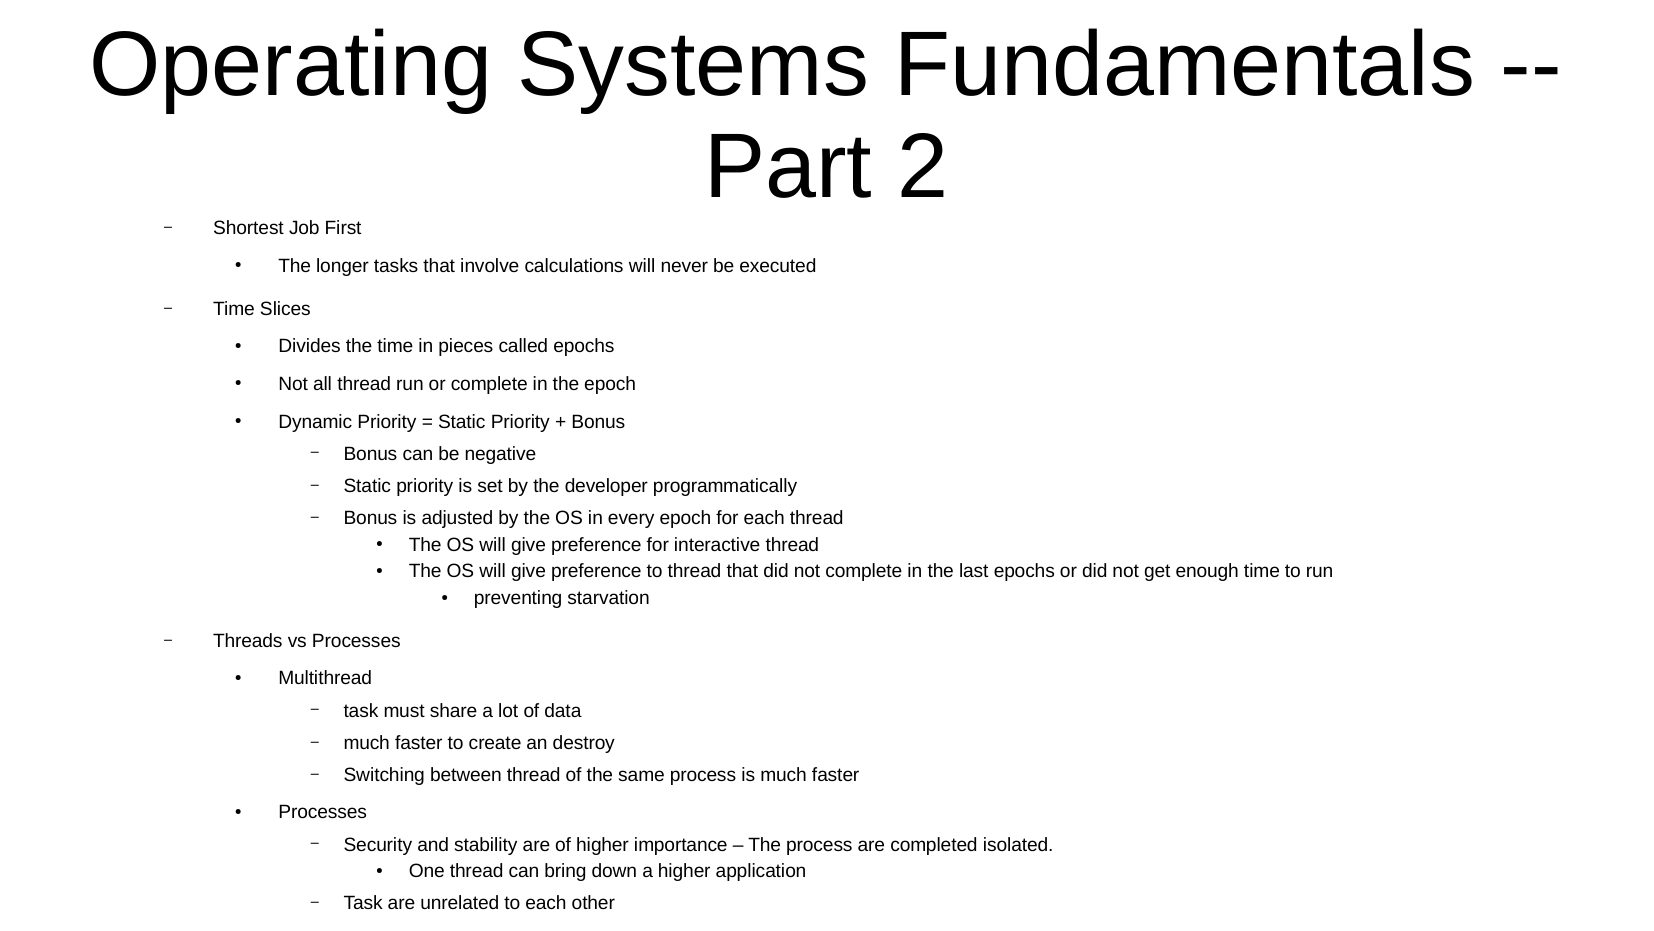

# Operating Systems Fundamentals --Part 2
Shortest Job First
The longer tasks that involve calculations will never be executed
Time Slices
Divides the time in pieces called epochs
Not all thread run or complete in the epoch
Dynamic Priority = Static Priority + Bonus
Bonus can be negative
Static priority is set by the developer programmatically
Bonus is adjusted by the OS in every epoch for each thread
The OS will give preference for interactive thread
The OS will give preference to thread that did not complete in the last epochs or did not get enough time to run
preventing starvation
Threads vs Processes
Multithread
task must share a lot of data
much faster to create an destroy
Switching between thread of the same process is much faster
Processes
Security and stability are of higher importance – The process are completed isolated.
One thread can bring down a higher application
Task are unrelated to each other